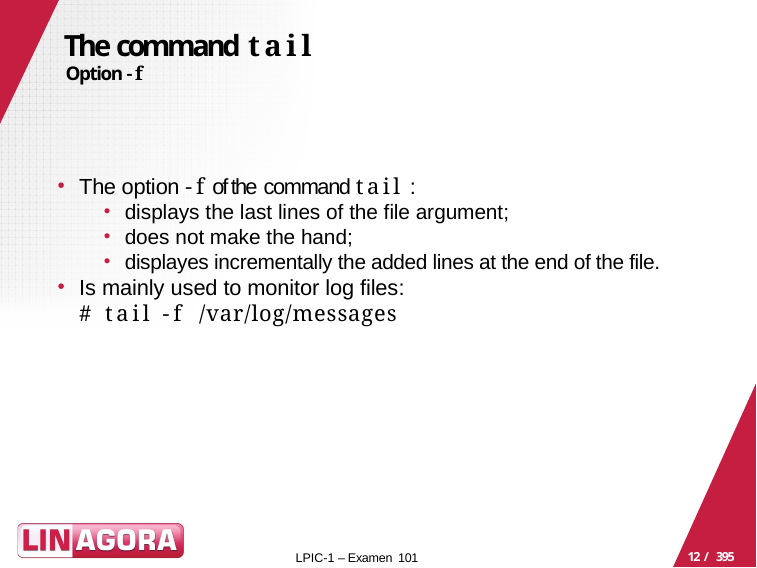

The command tail
Option -f
The option -f of the command tail :
displays the last lines of the file argument;
does not make the hand;
displayes incrementally the added lines at the end of the file.
Is mainly used to monitor log files:
# tail -f /var/log/messages
LPIC-1 – Examen 101